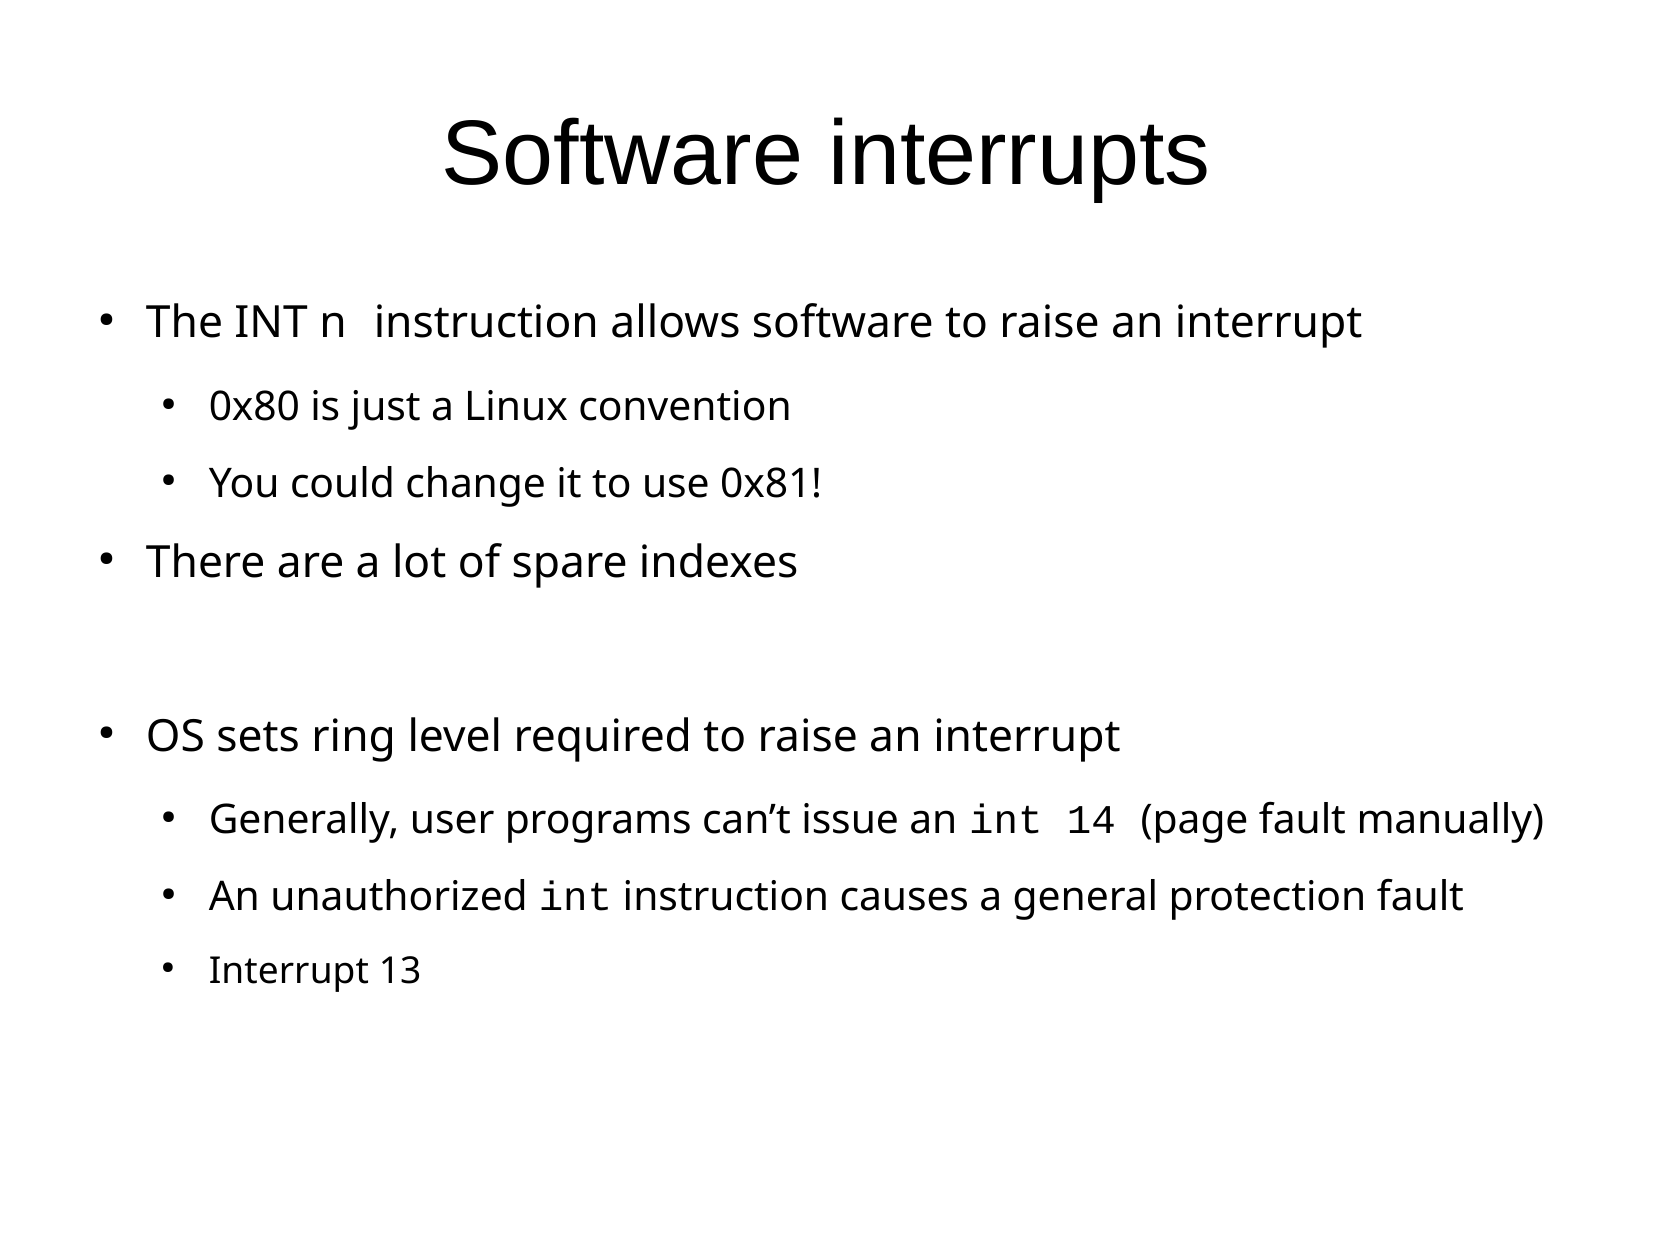

# Software interrupts
The INT n instruction allows software to raise an interrupt
0x80 is just a Linux convention
You could change it to use 0x81!
There are a lot of spare indexes
OS sets ring level required to raise an interrupt
Generally, user programs can’t issue an int 14 (page fault manually)
An unauthorized int instruction causes a general protection fault
Interrupt 13